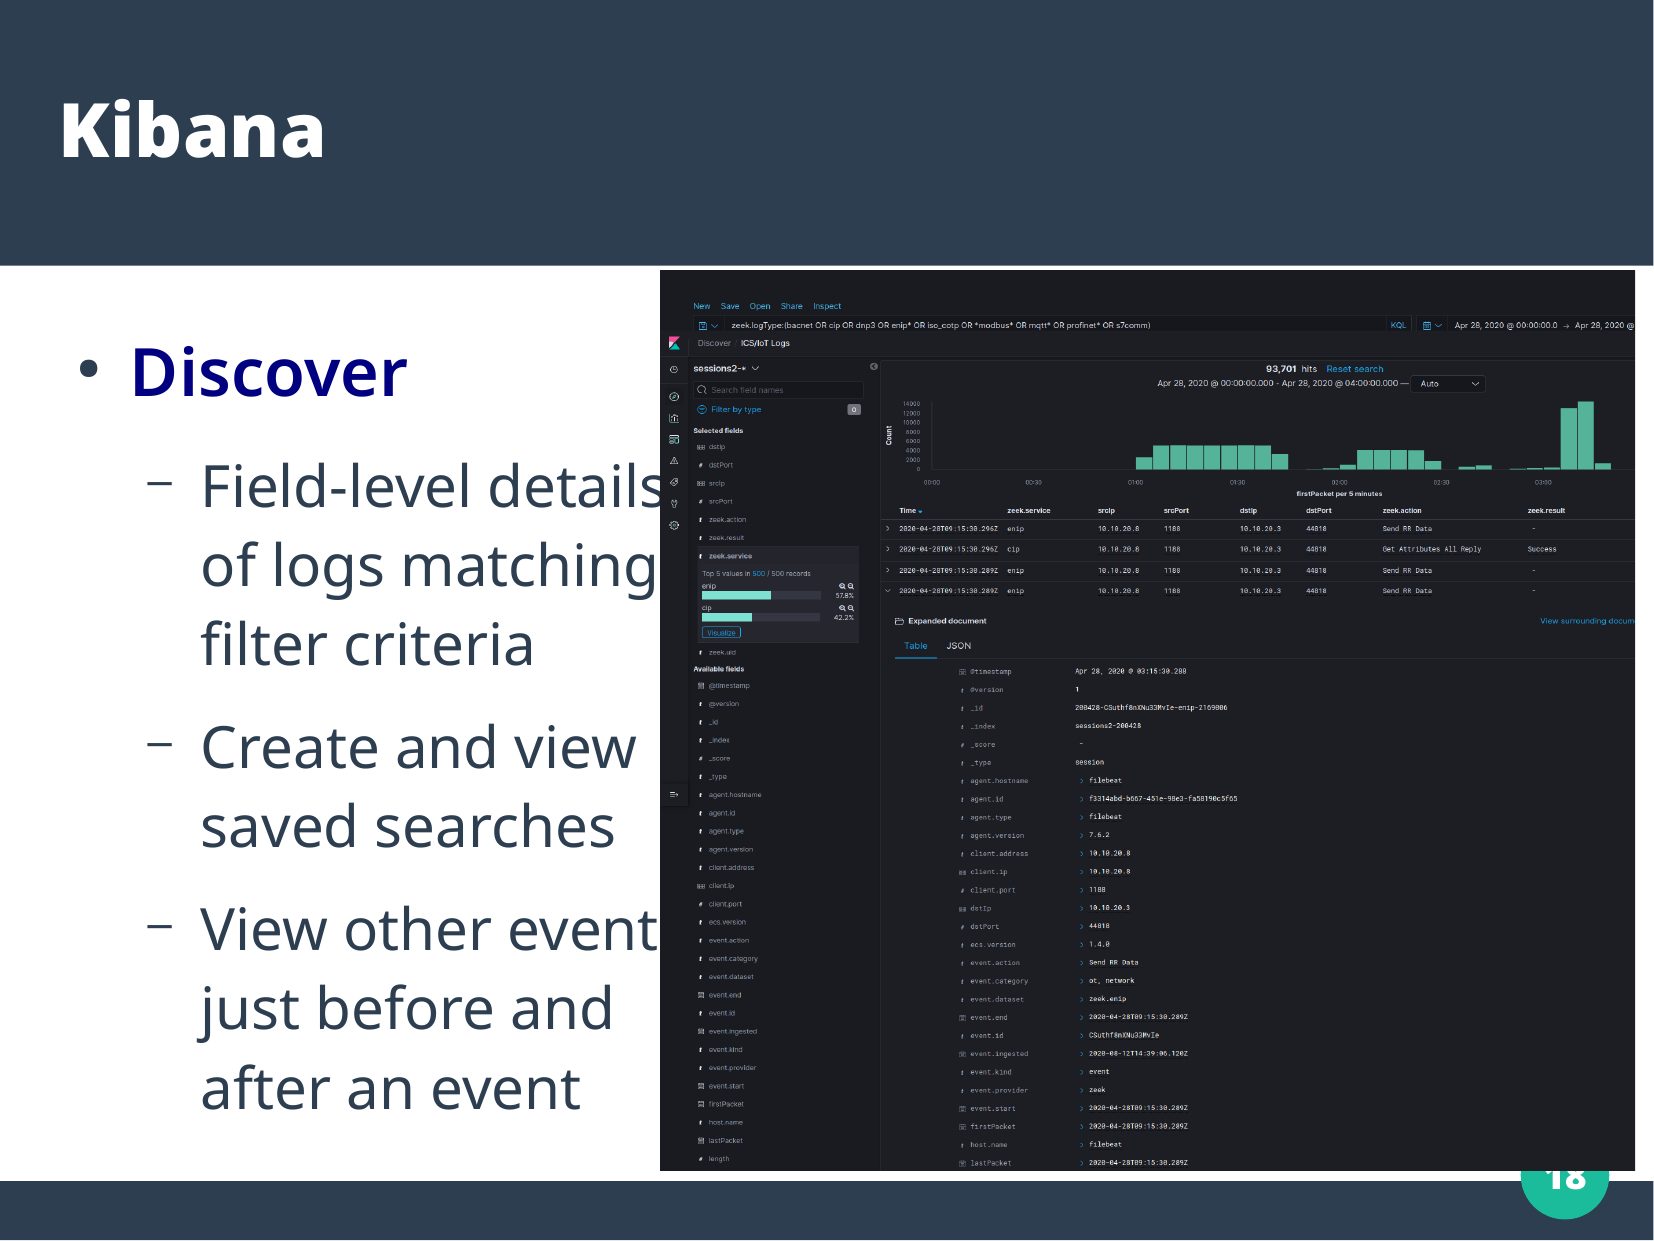

# Kibana
Discover
Field-level details
of logs matching
filter criteria
Create and view
saved searches
View other events
just before and
after an event
18